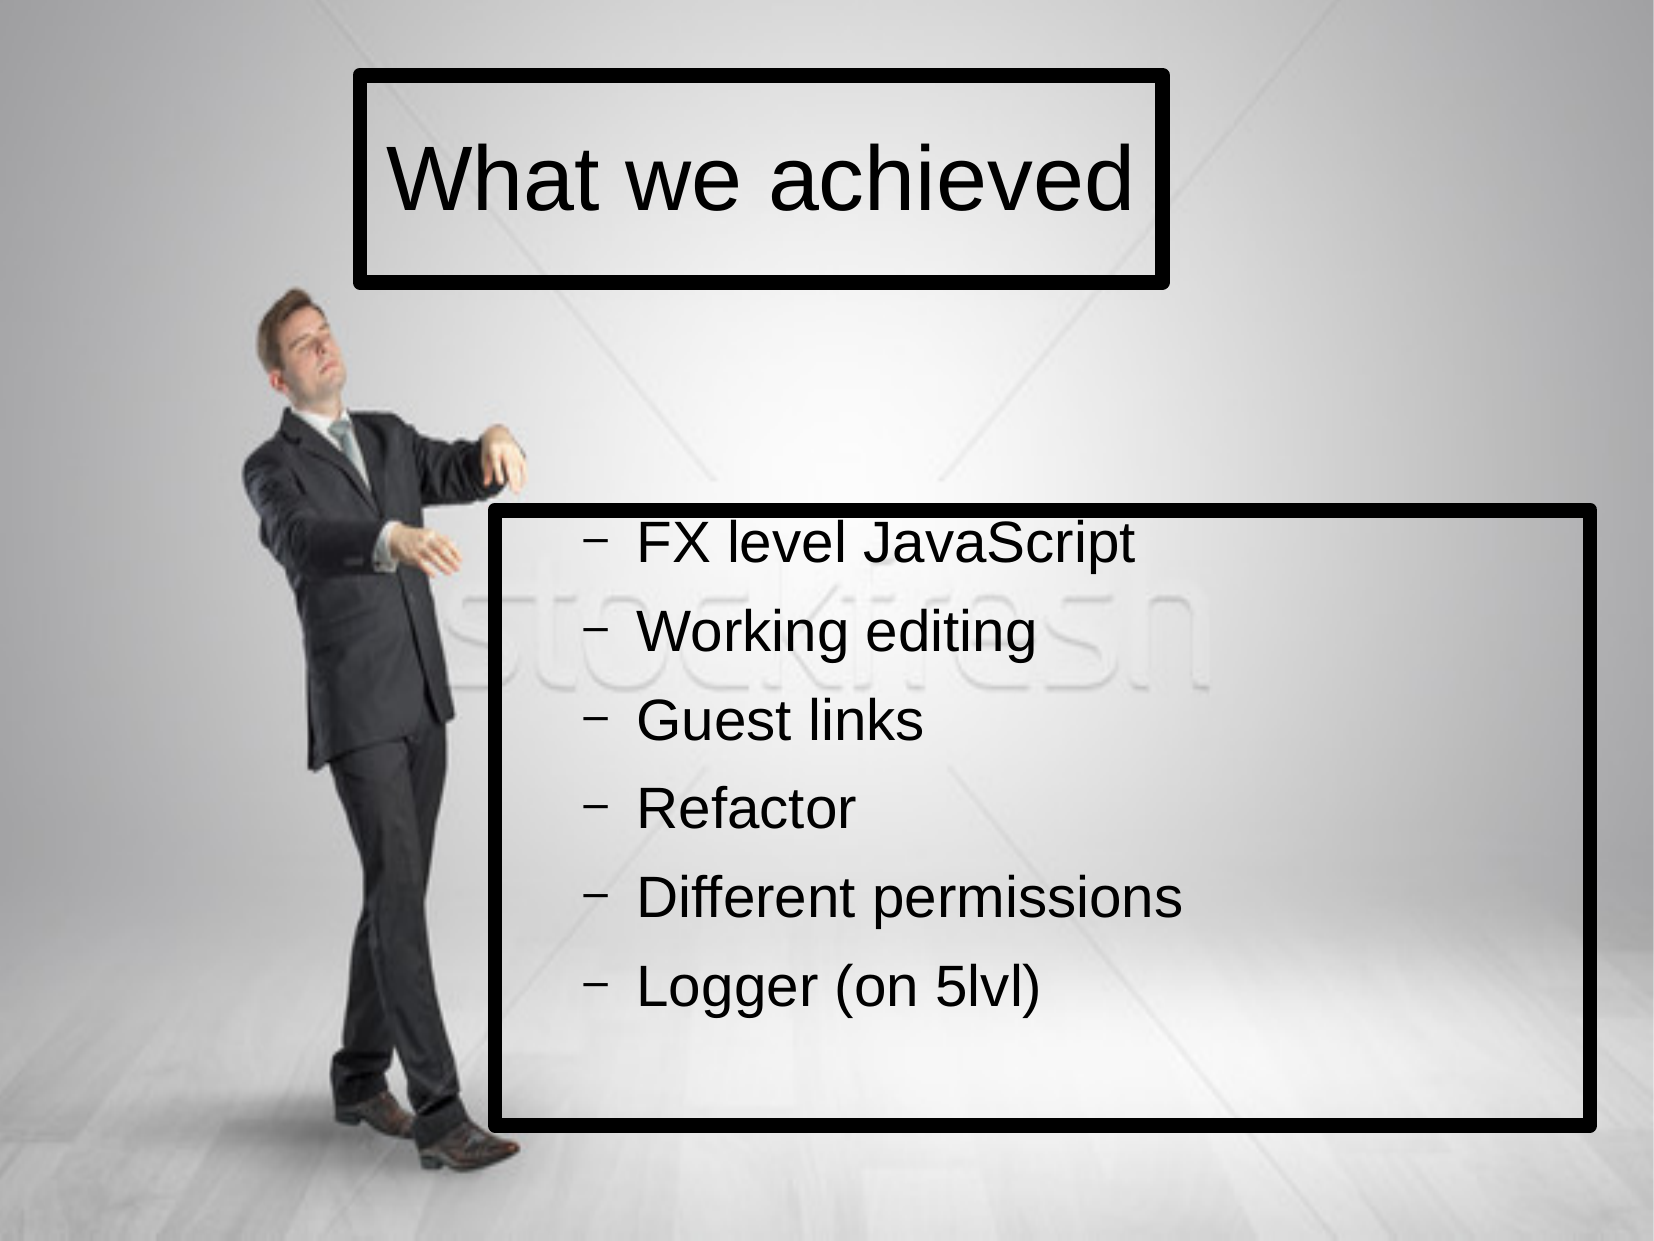

# What we achieved
FX level JavaScript
Working editing
Guest links
Refactor
Different permissions
Logger (on 5lvl)